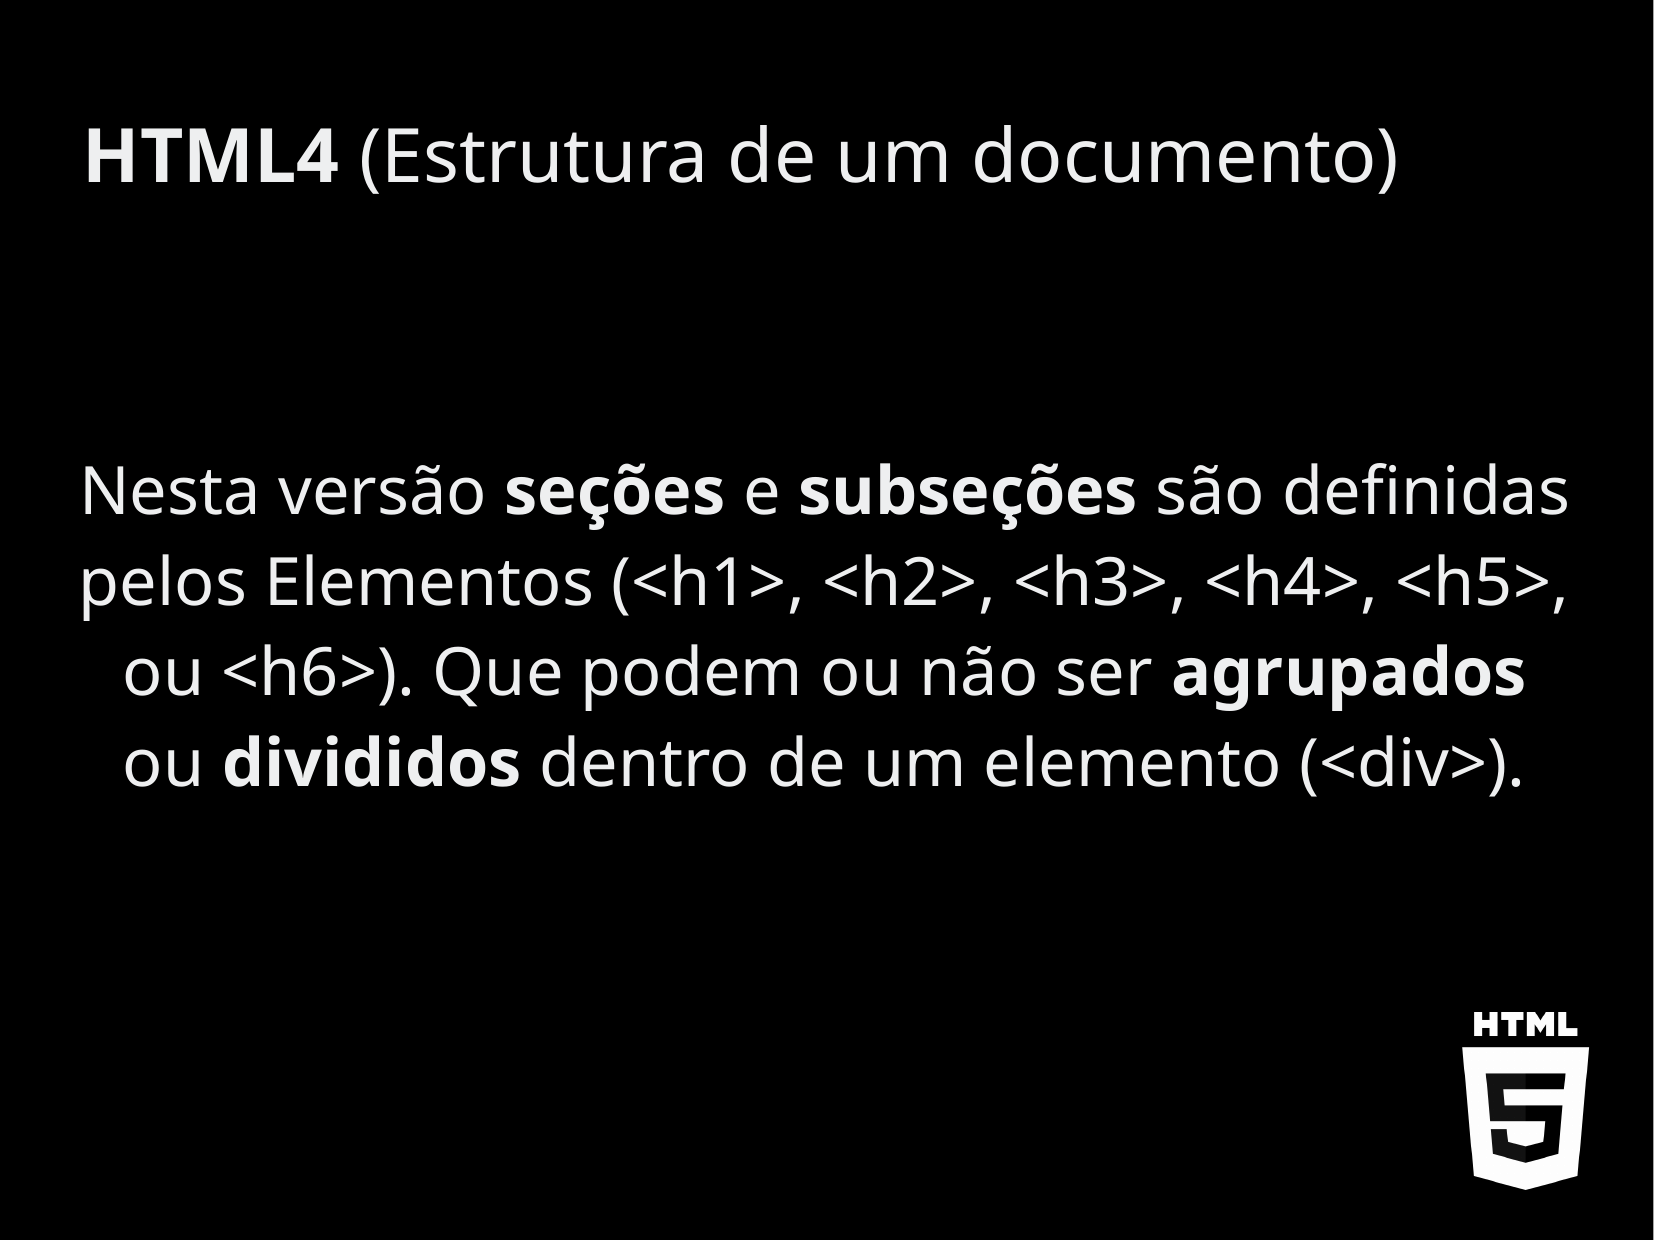

# HTML4 (Estrutura de um documento)
Nesta versão seções e subseções são definidas pelos Elementos (<h1>, <h2>, <h3>, <h4>, <h5>, ou <h6>). Que podem ou não ser agrupados ou divididos dentro de um elemento (<div>).